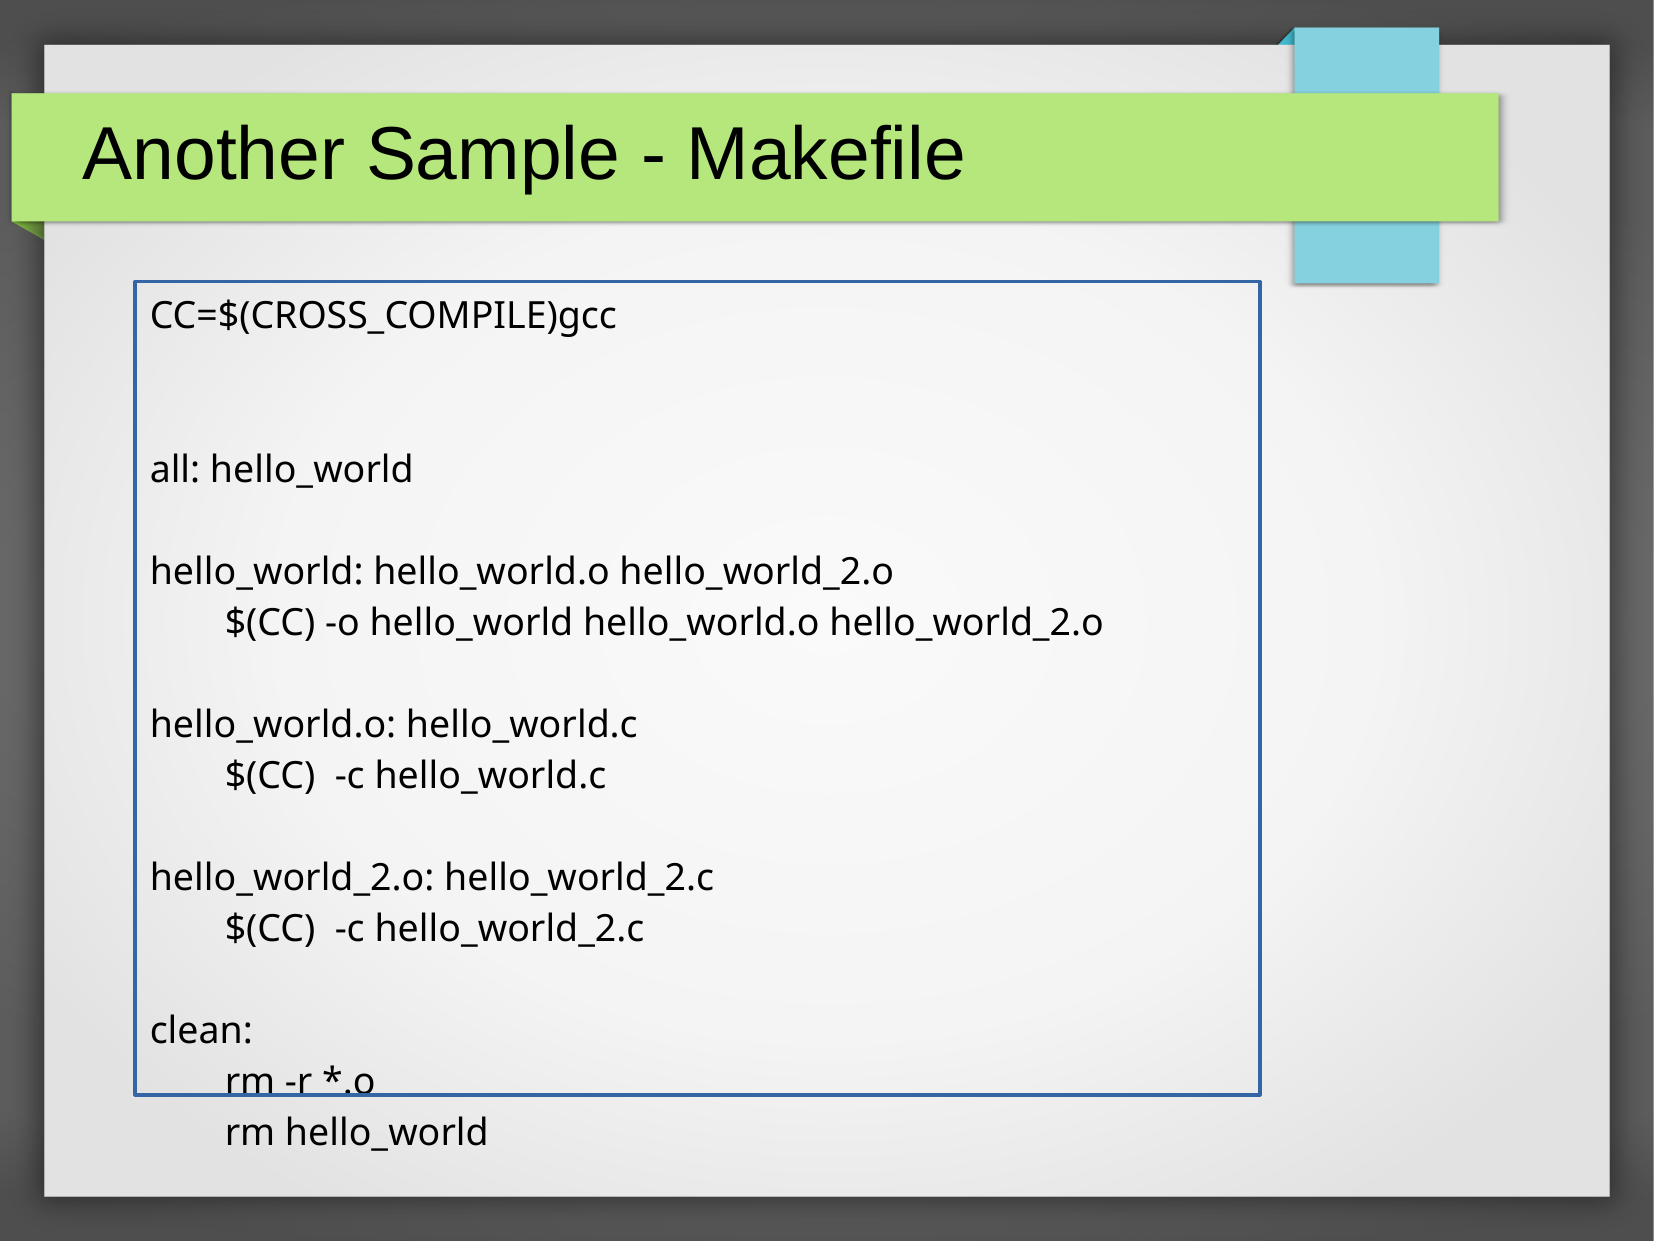

# Another Sample - Makefile
CC=$(CROSS_COMPILE)gcc
all: hello_world
hello_world: hello_world.o hello_world_2.o
	$(CC) -o hello_world hello_world.o hello_world_2.o
hello_world.o: hello_world.c
	$(CC) -c hello_world.c
hello_world_2.o: hello_world_2.c
	$(CC) -c hello_world_2.c
clean:
	rm -r *.o
	rm hello_world